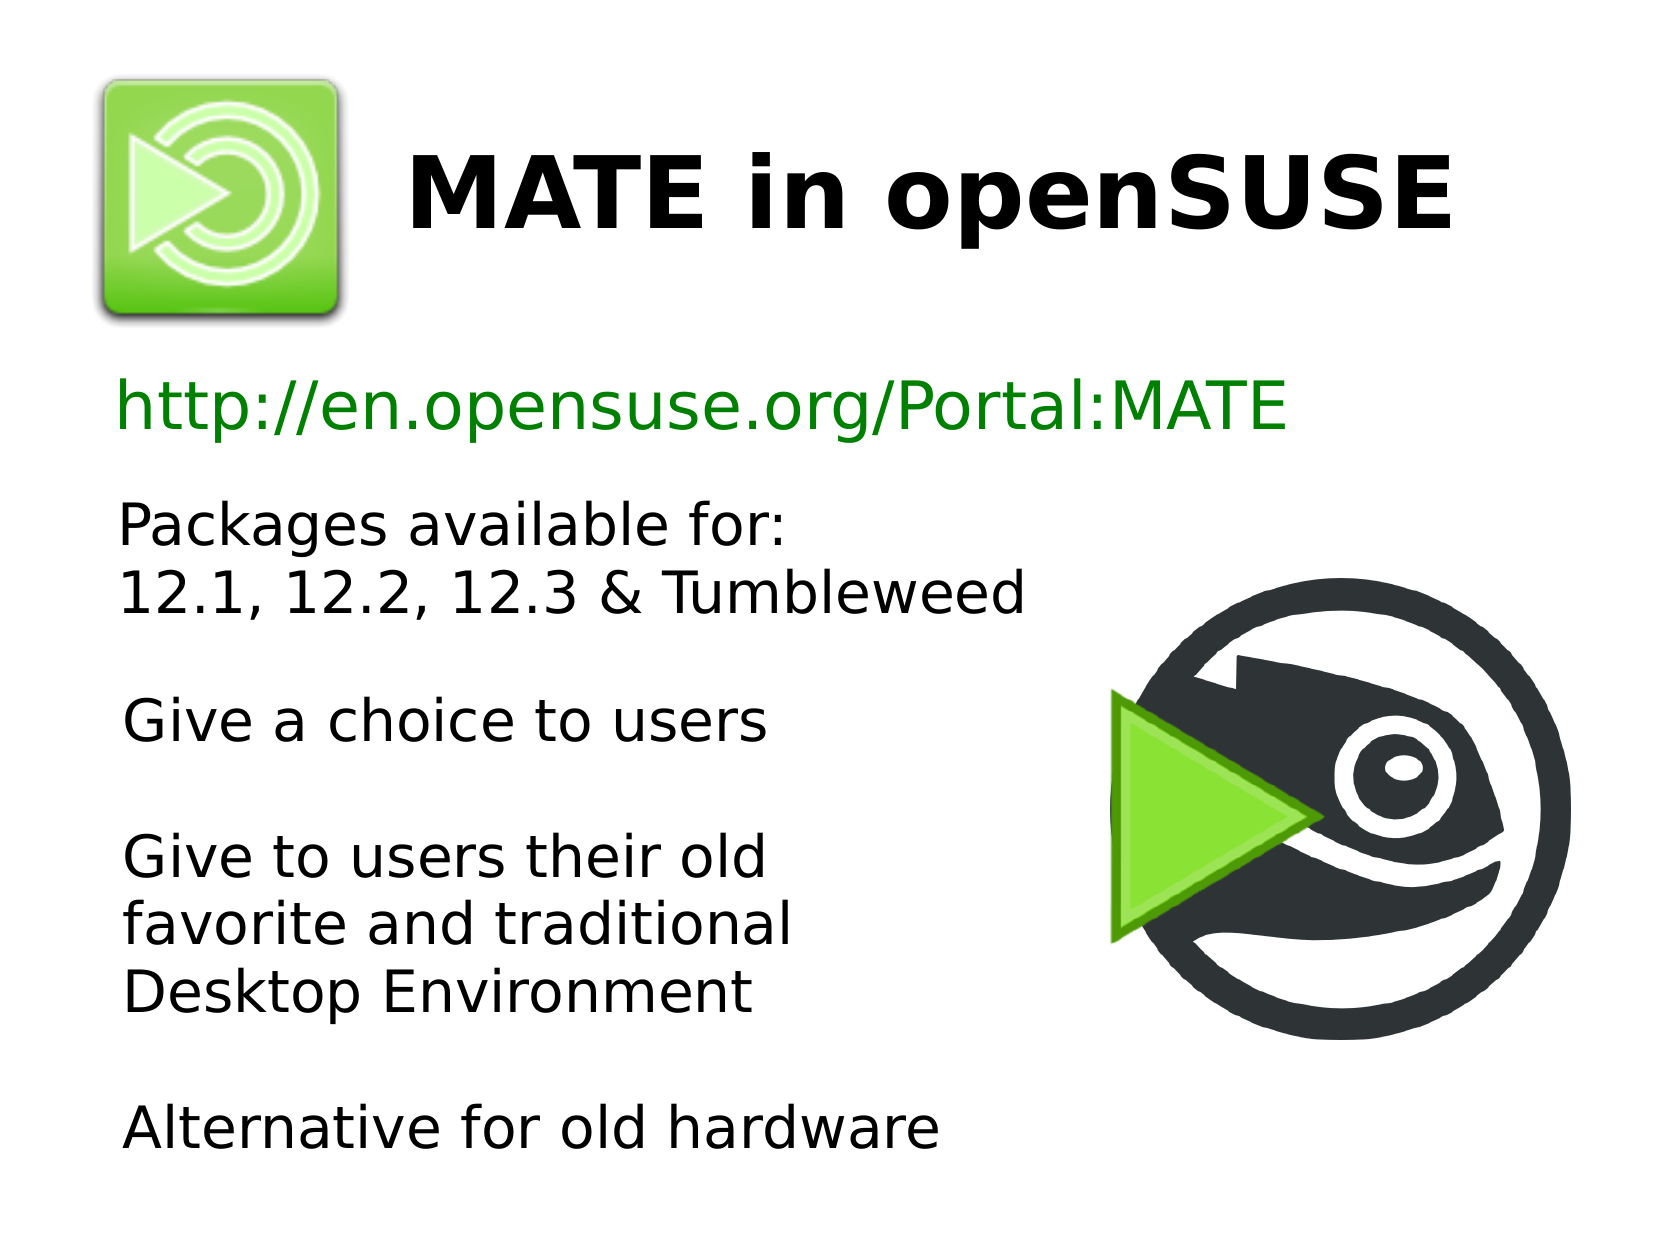

MATE in openSUSE
http://en.opensuse.org/Portal:MATE
Packages available for:
12.1, 12.2, 12.3 & Tumbleweed
Give a choice to users
Give to users their old
favorite and traditional
Desktop Environment
Alternative for old hardware